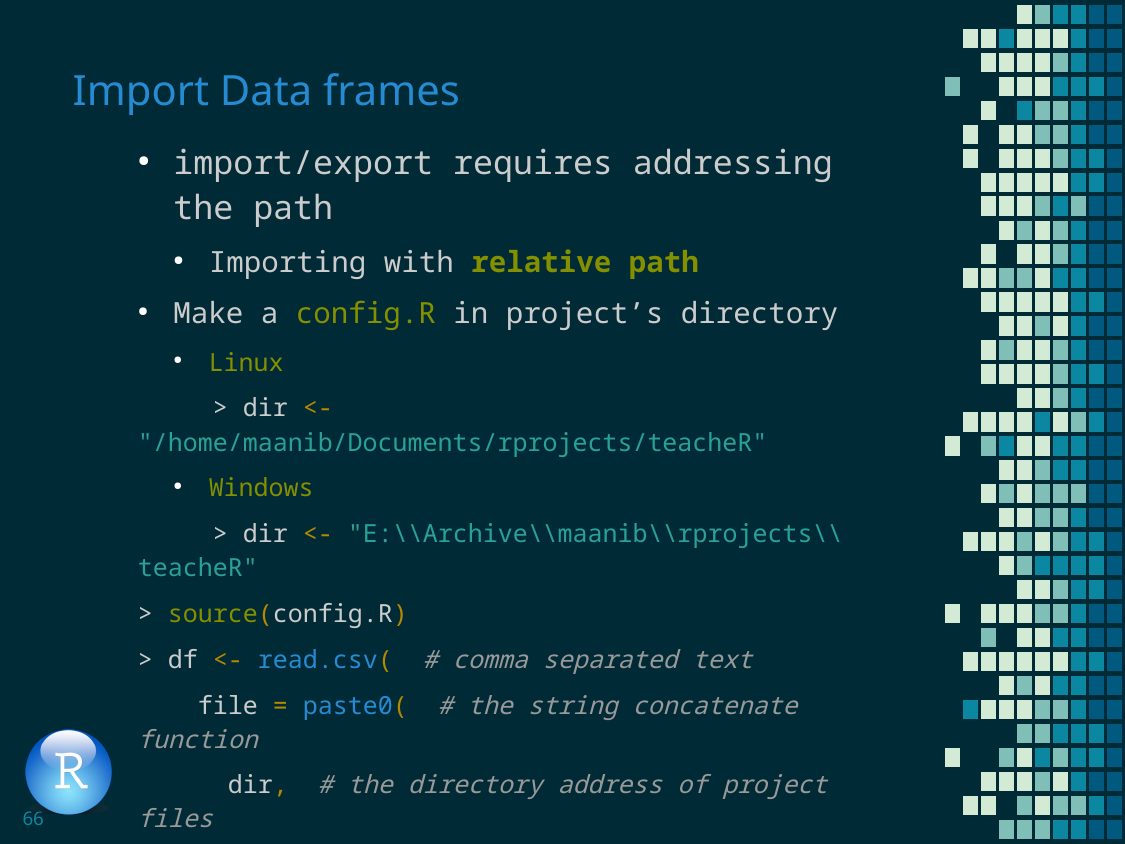

Import Data frames
import/export requires addressing the path
Importing with relative path
Make a config.R in project’s directory
Linux
	> dir <- "/home/maanib/Documents/rprojects/teacheR"
Windows
	> dir <- "E:\\Archive\\maanib\\rprojects\\teacheR"
> source(config.R)
> df <- read.csv( # comma separated text
 file = paste0( # the string concatenate function
 dir, # the directory address of project files
 "/data/df.csv" # the relative address
 ),
 fileEncoding = "UTF-8",
 header = TRUE # column names
)